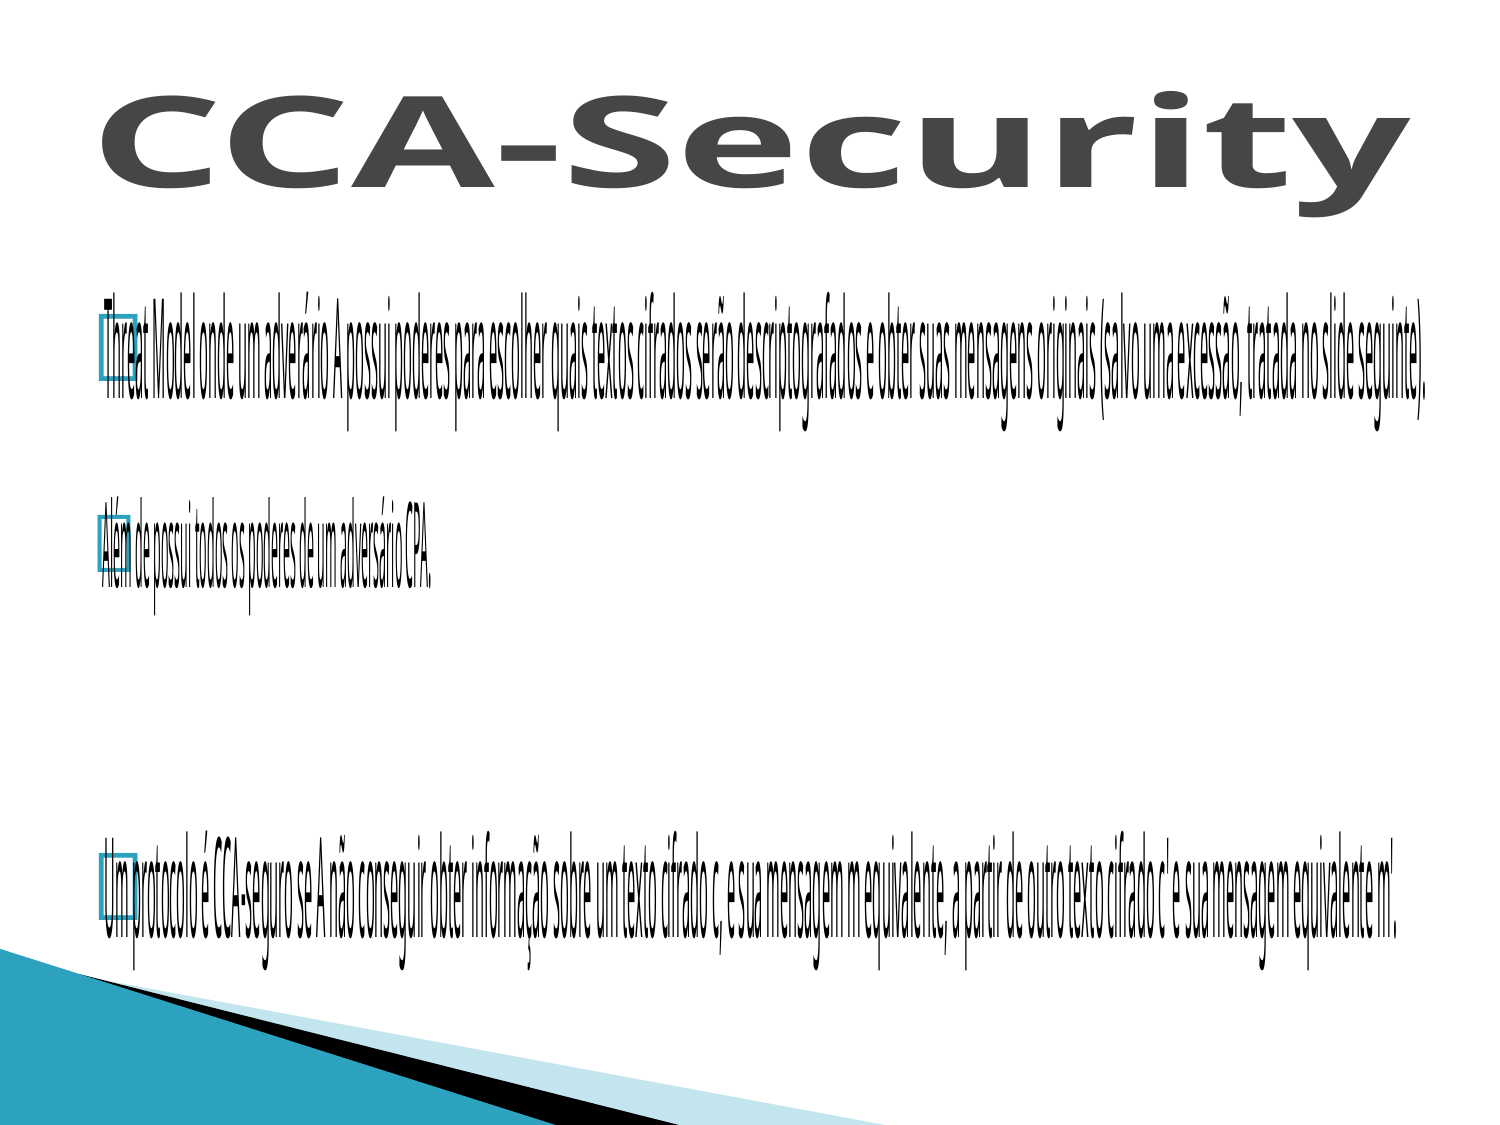

CCA-Security
Threat Model onde um adverário A possui poderes para escolher quais textos cifrados serão descriptografados e obter suas mensagens originais (salvo uma excessão, tratada no slide seguinte).
Além de possui todos os poderes de um adversário CPA.
Um protocolo é CCA-seguro se A não conseguir obter informação sobre um texto cifrado c, e sua mensagem m equivalente, a partir de outro texto cifrado c' e sua mensagem equivalente m'.